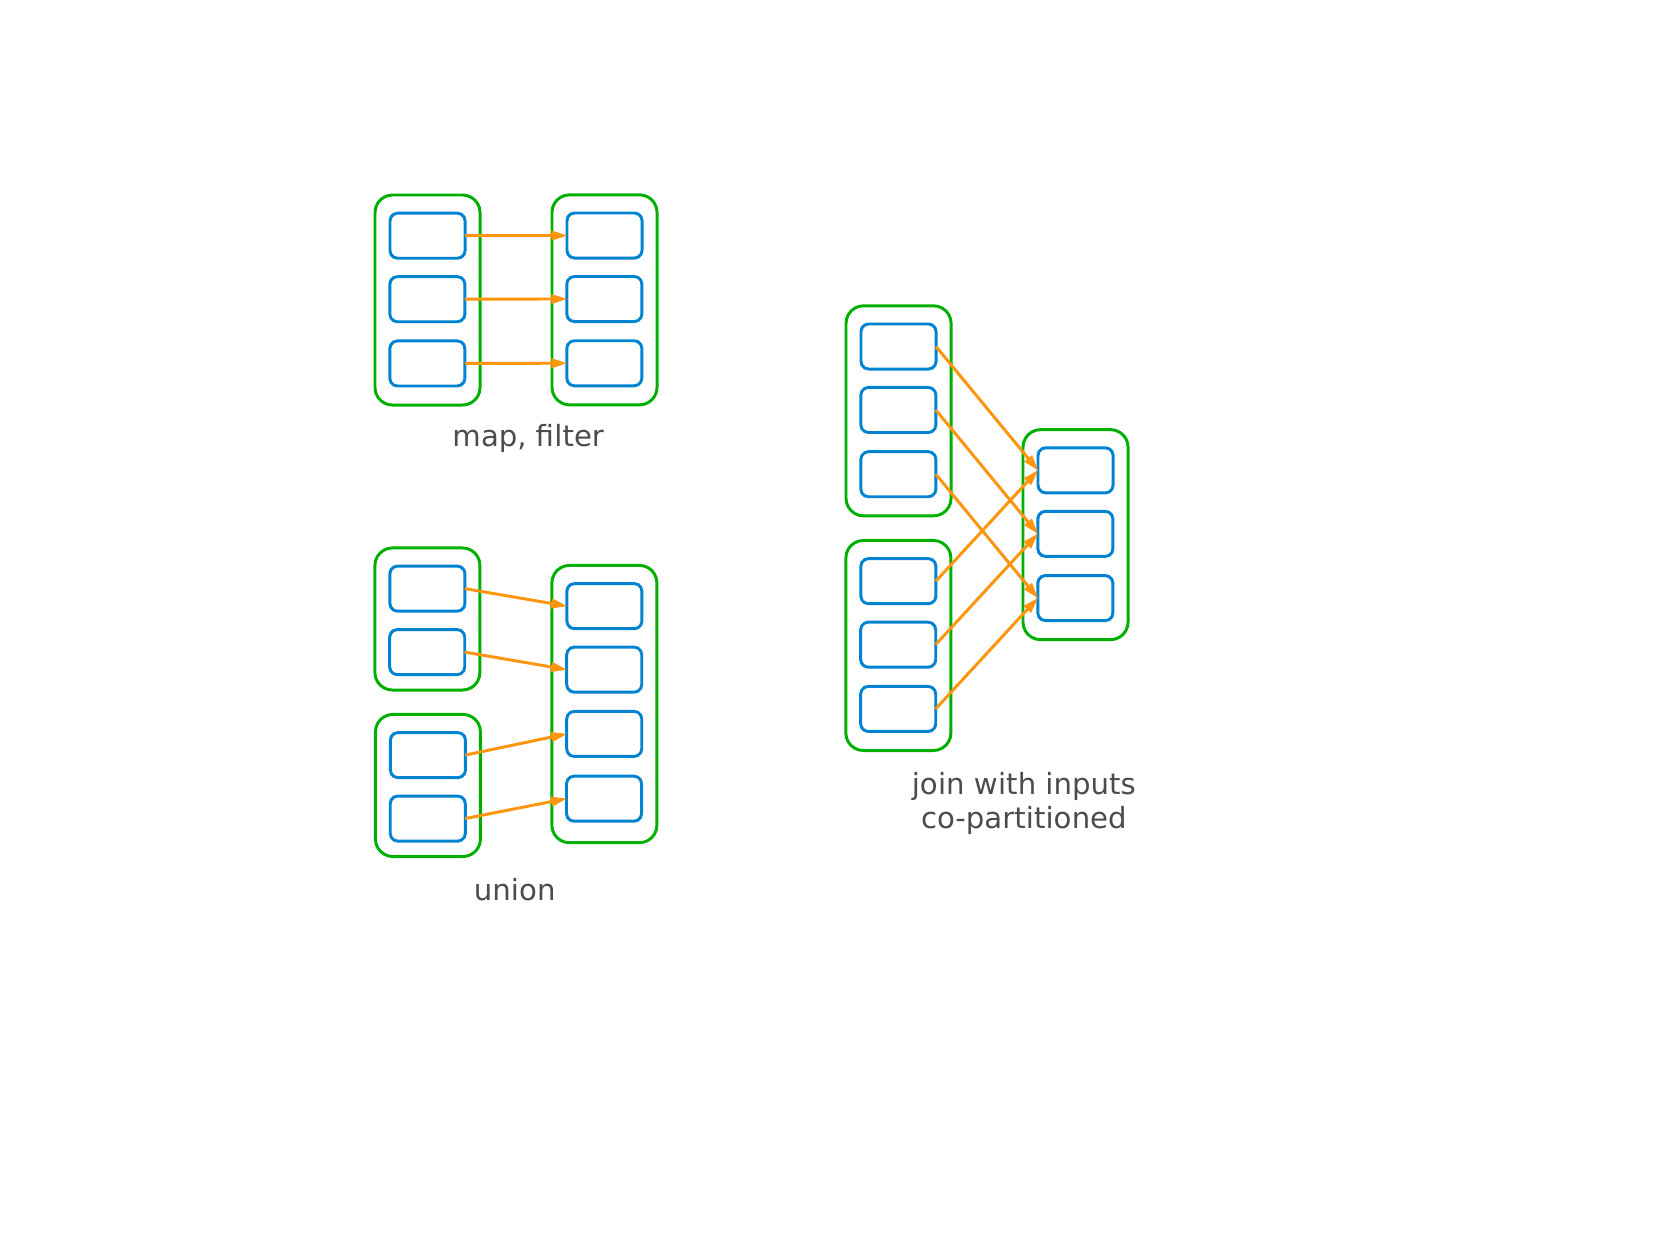

map, filter
join with inputs
co-partitioned
union